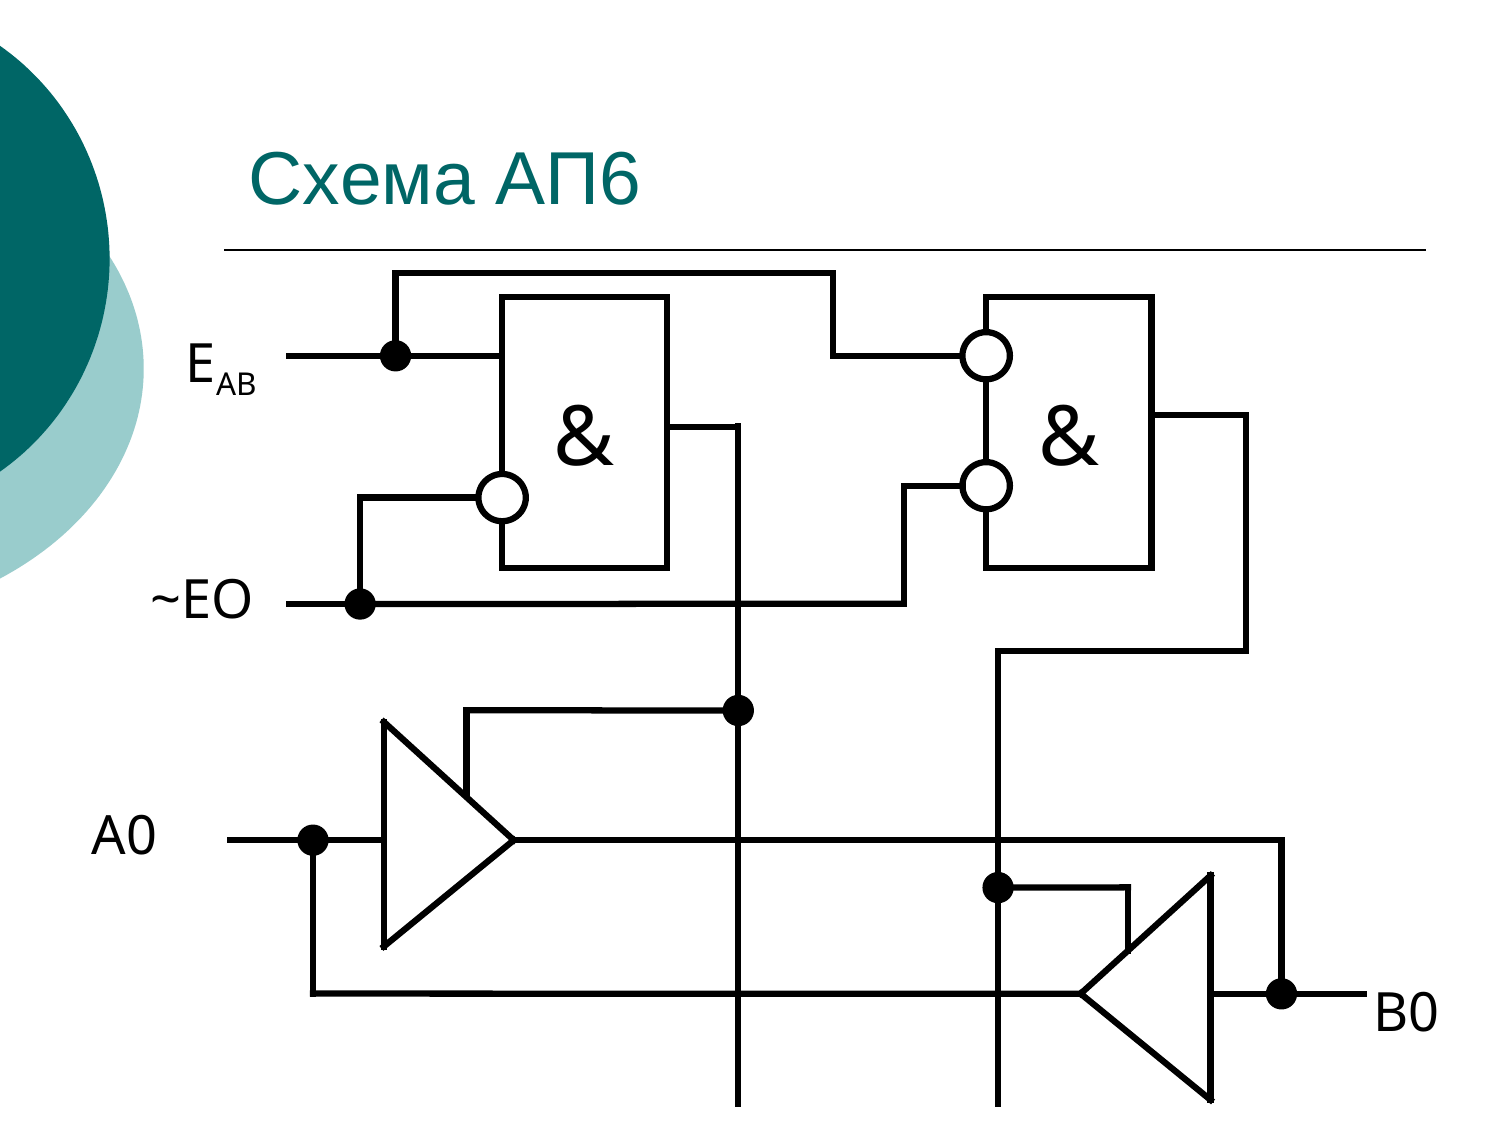

# Схема АП6
&
&
EAB
~EO
A0
B0